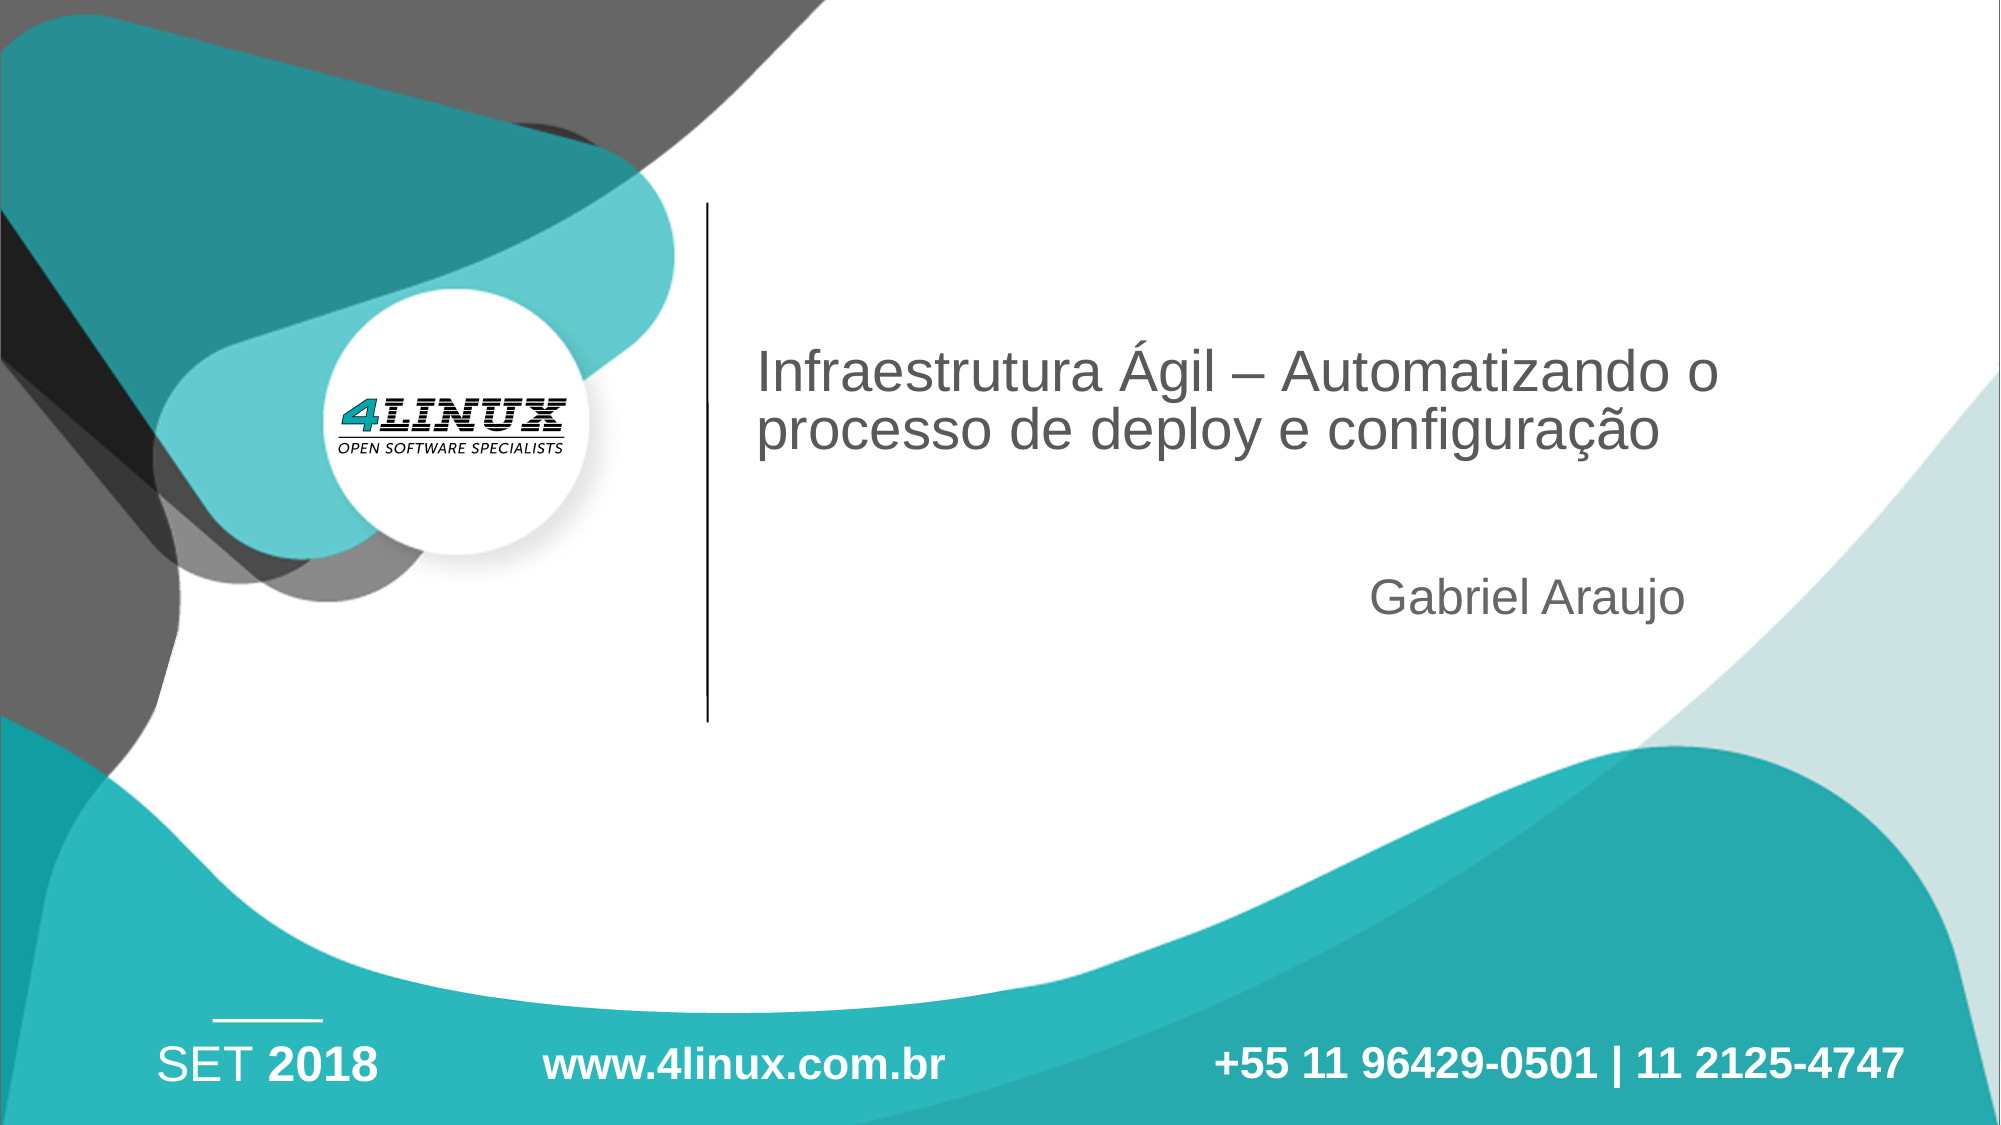

Infraestrutura Ágil – Automatizando o processo de deploy e configuração
Gabriel Araujo
+55 11 96429-0501 | 11 2125-4747
SET 2018
www.4linux.com.br